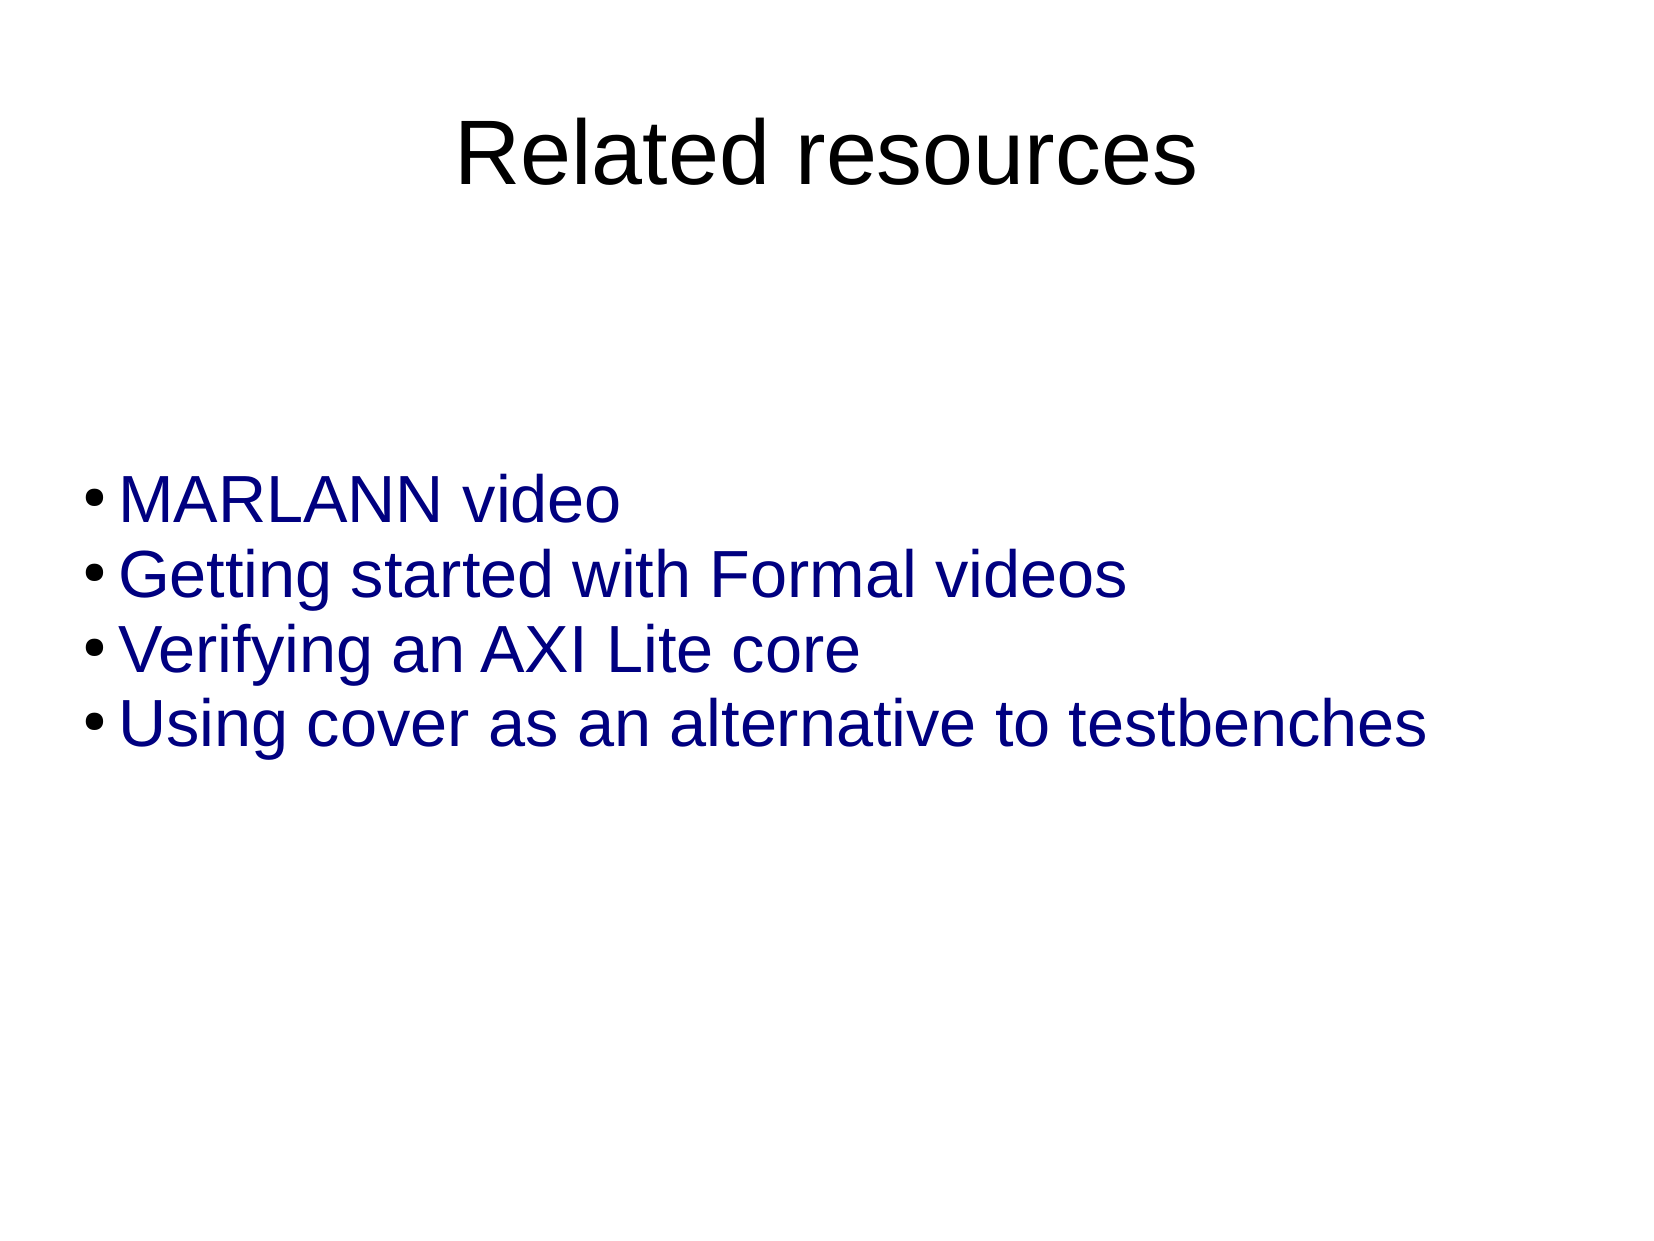

# Related resources
MARLANN video
Getting started with Formal videos
Verifying an AXI Lite core
Using cover as an alternative to testbenches